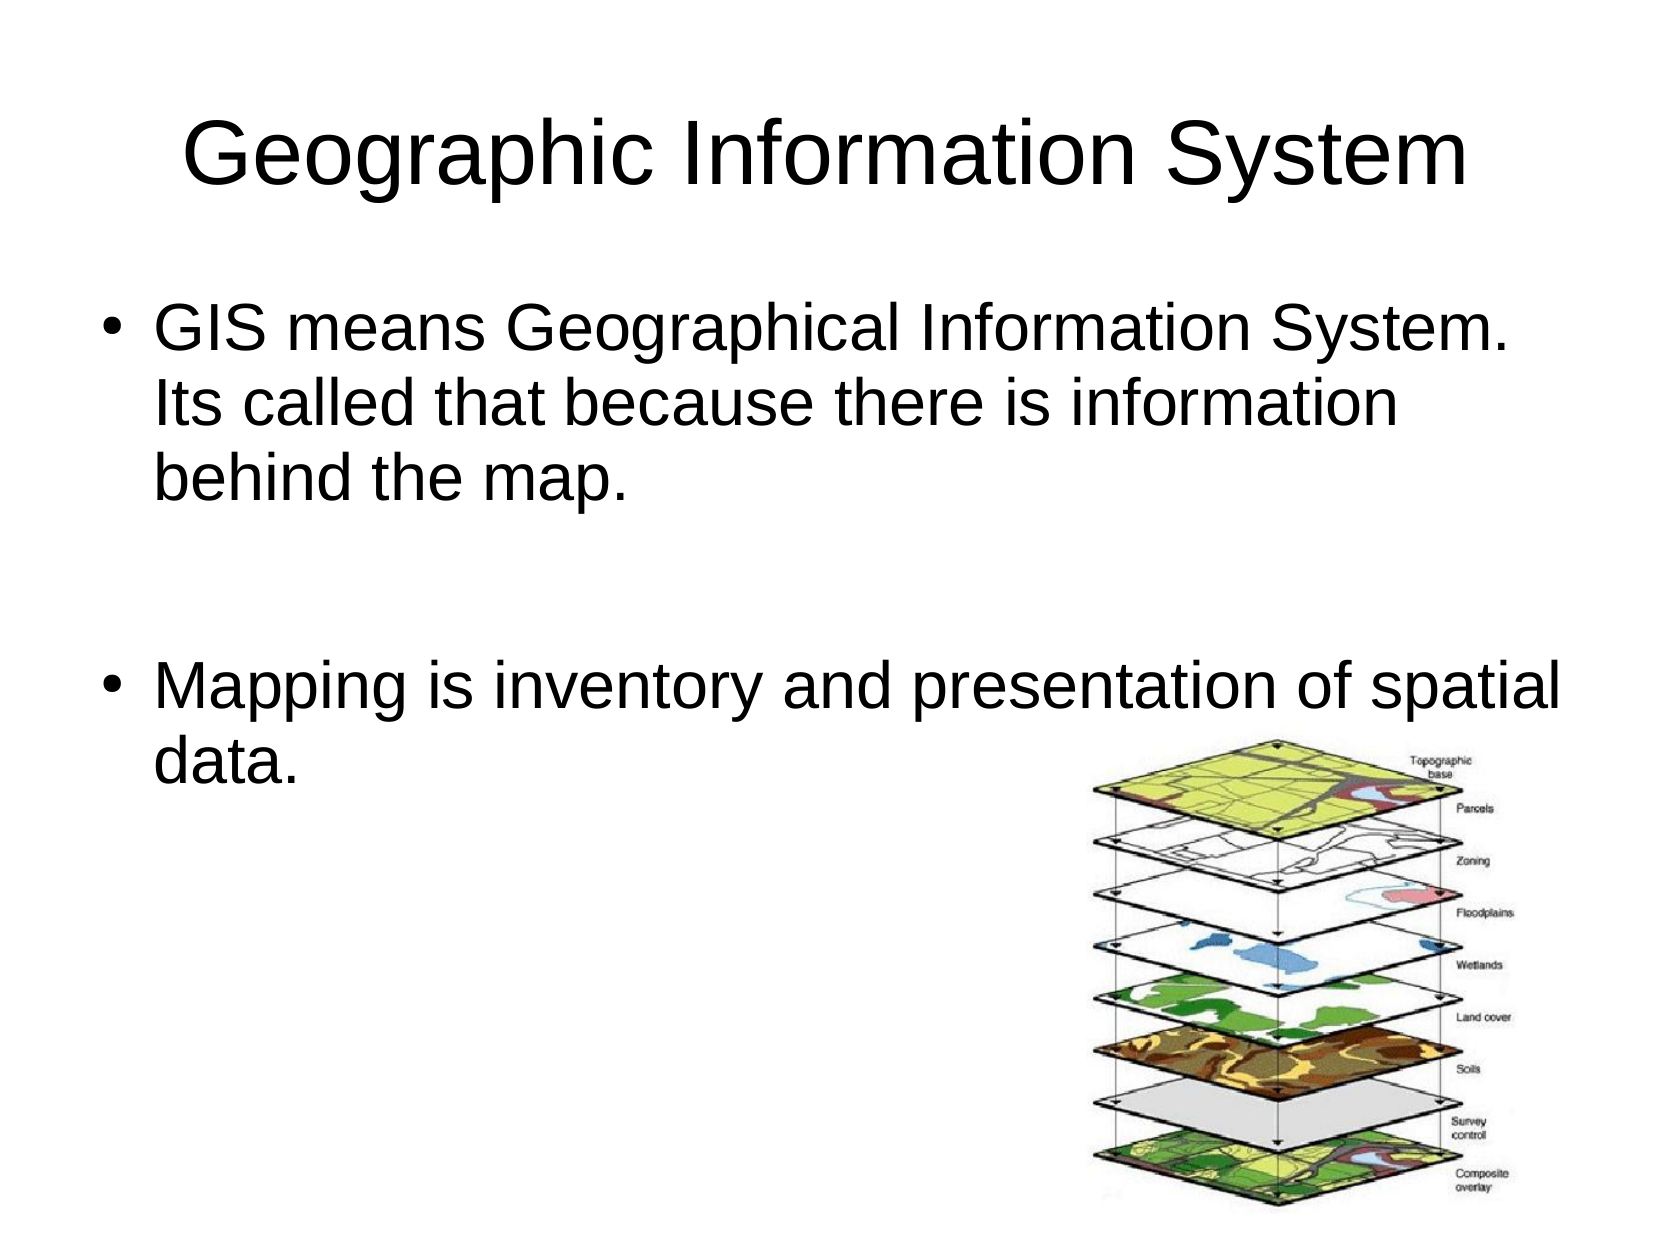

# Geographic Information System
GIS means Geographical Information System. Its called that because there is information behind the map.
Mapping is inventory and presentation of spatial data.